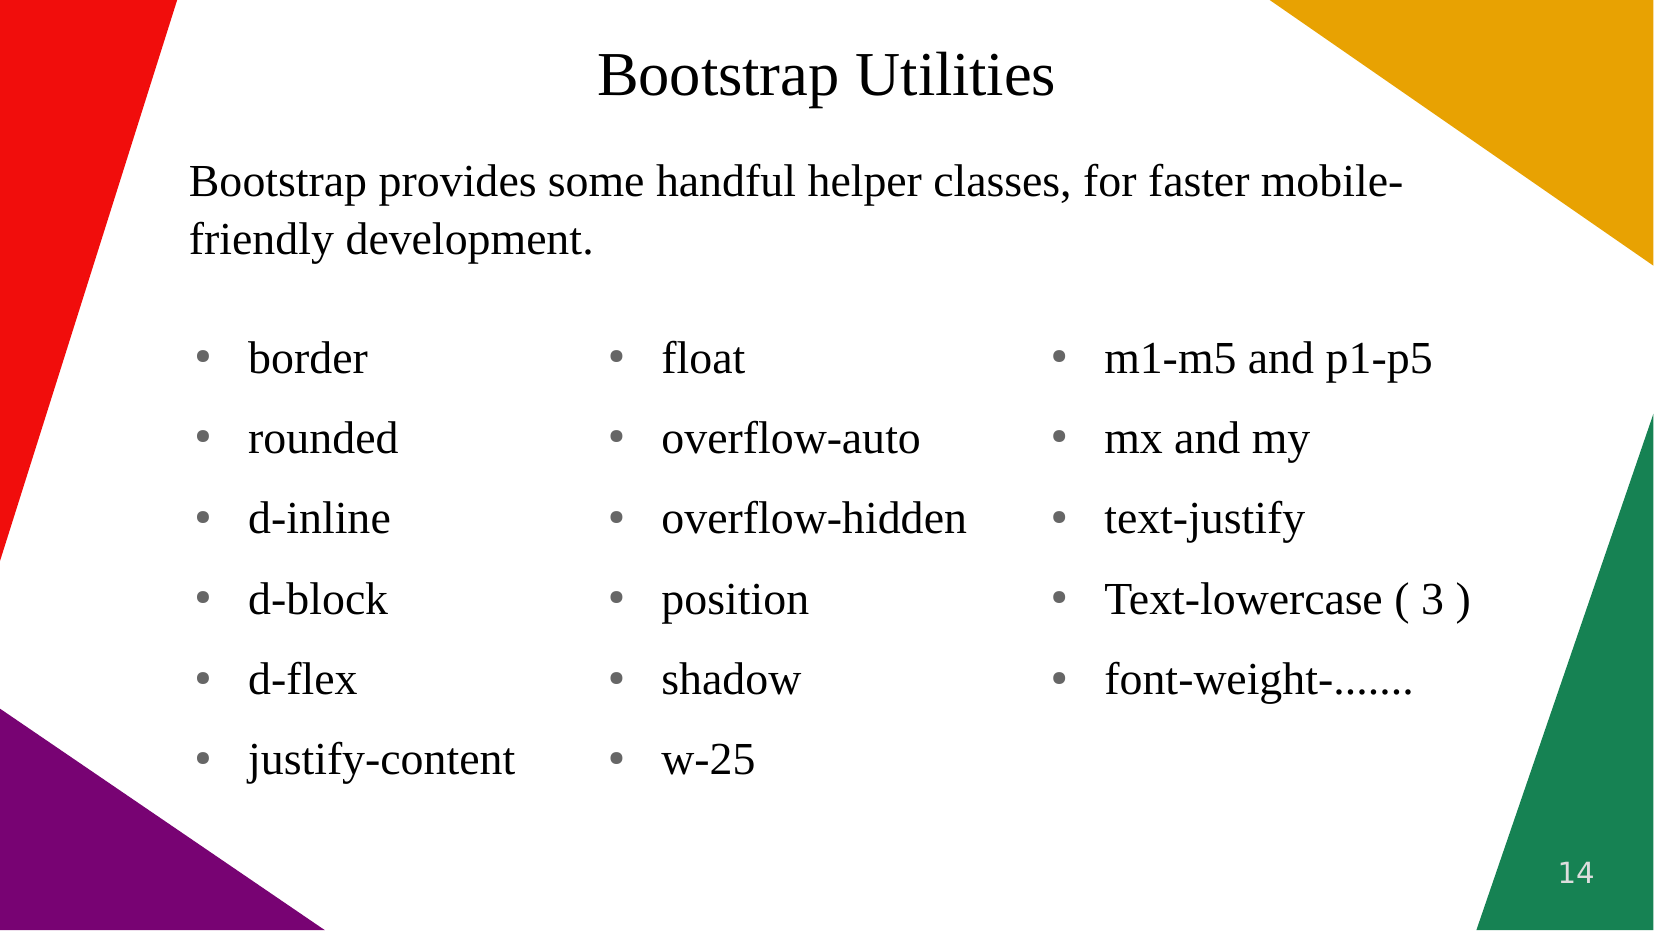

# Bootstrap Utilities
Bootstrap provides some handful helper classes, for faster mobile-friendly development.
border
rounded
d-inline
d-block
d-flex
justify-content
float
overflow-auto
overflow-hidden
position
shadow
w-25
m1-m5 and p1-p5
mx and my
text-justify
Text-lowercase ( 3 )
font-weight-.......
14